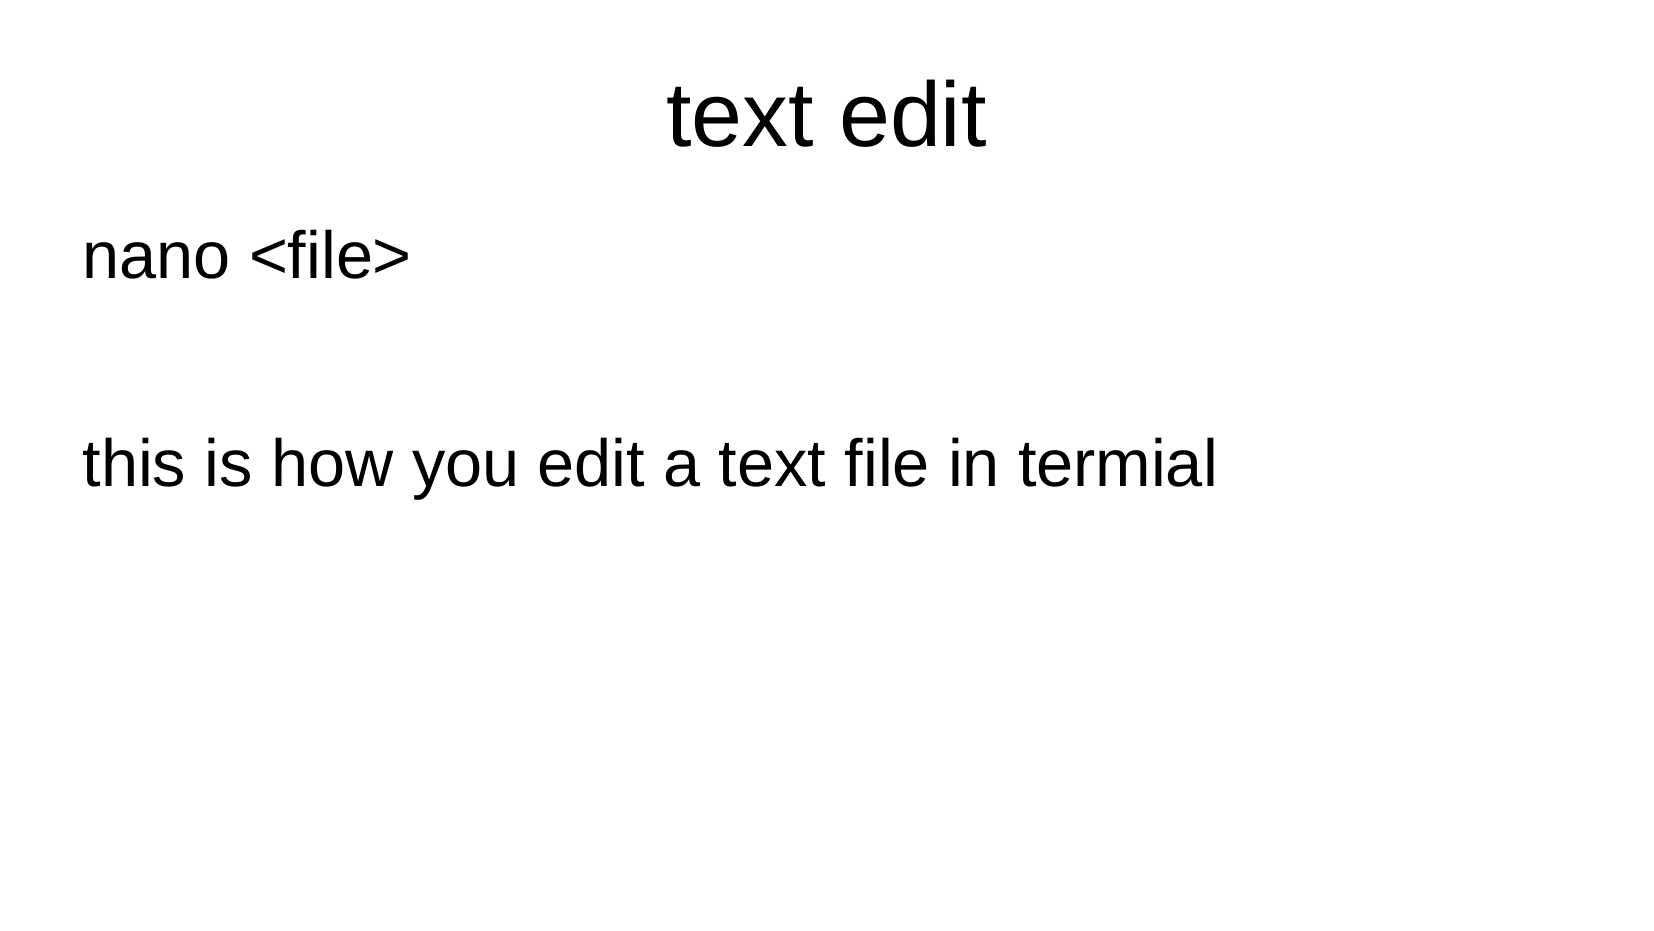

# text edit
nano <file>
this is how you edit a text file in termial